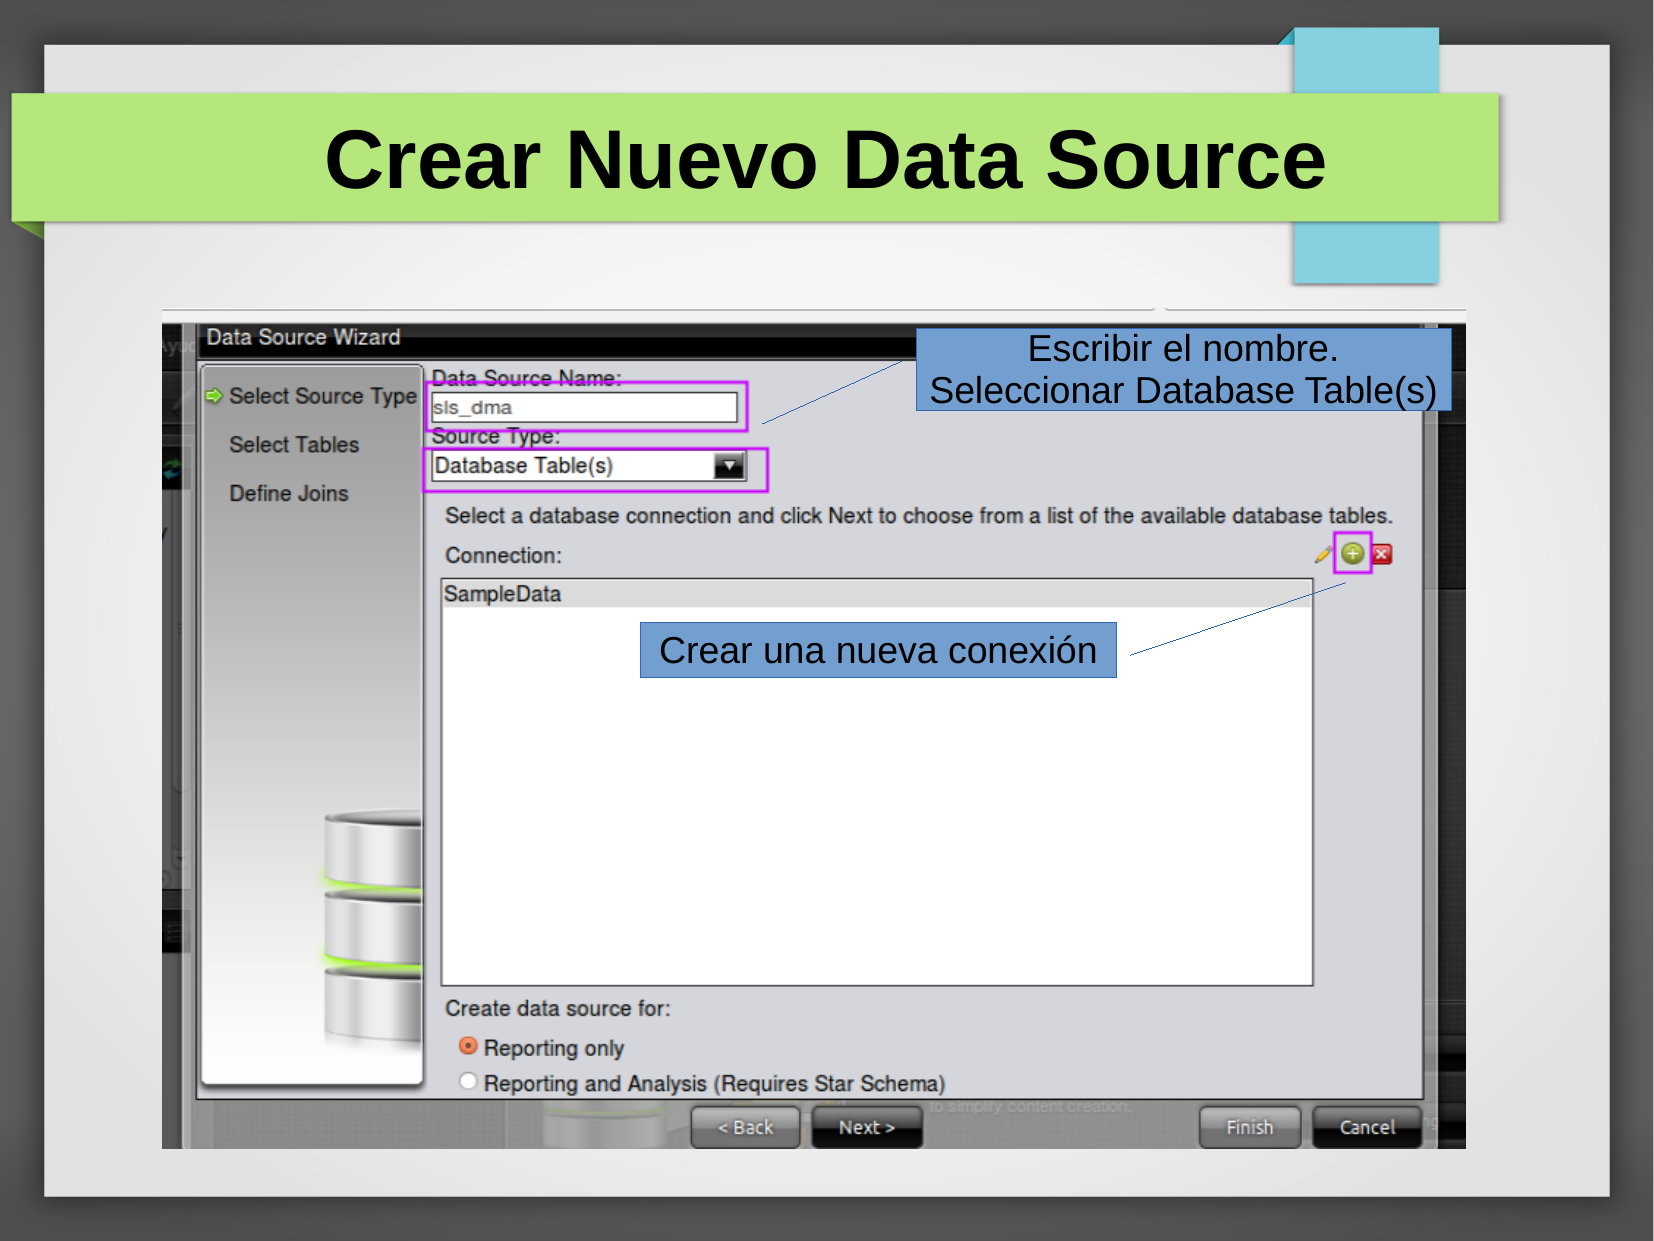

# Crear Nuevo Data Source
Escribir el nombre.
Seleccionar Database Table(s)
Crear una nueva conexión